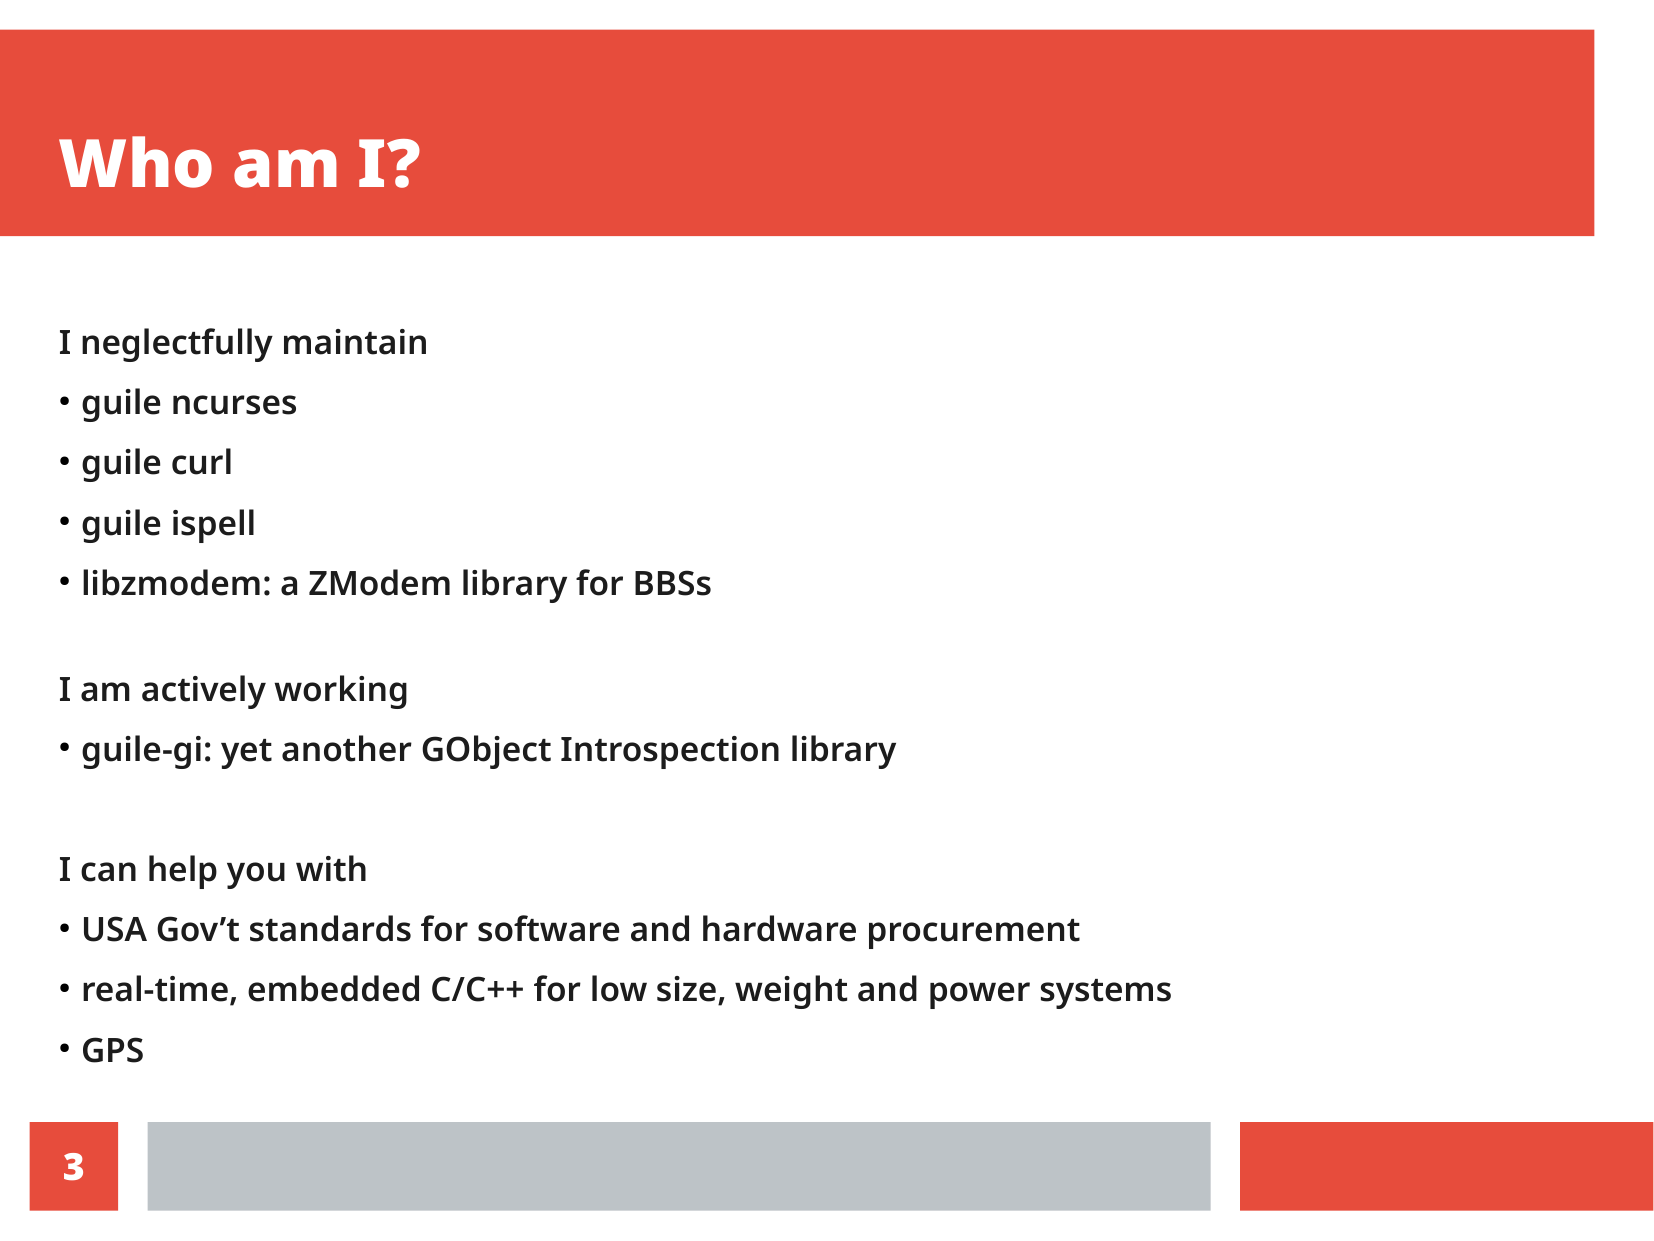

# Who am I?
I neglectfully maintain
guile ncurses
guile curl
guile ispell
libzmodem: a ZModem library for BBSs
I am actively working
guile-gi: yet another GObject Introspection library
I can help you with
USA Gov’t standards for software and hardware procurement
real-time, embedded C/C++ for low size, weight and power systems
GPS
3